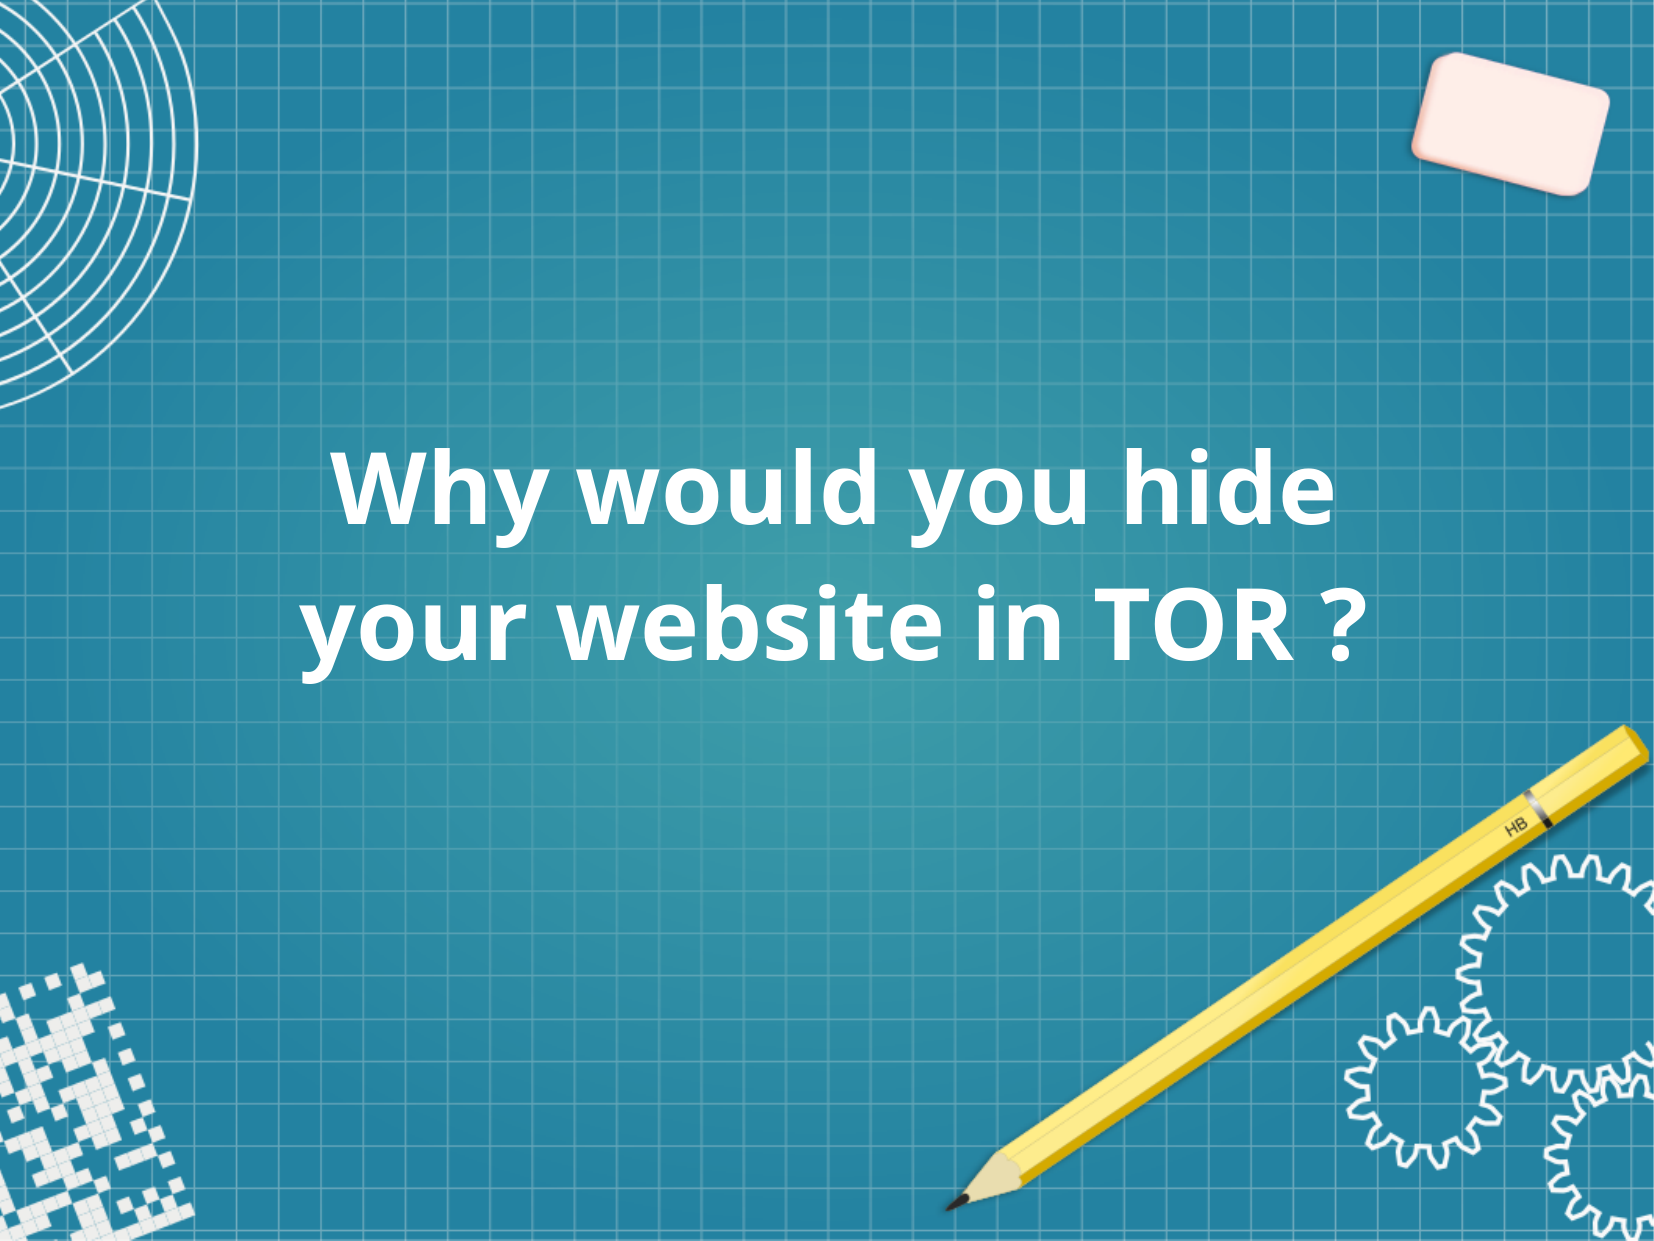

# Why would you hide your website in TOR ?